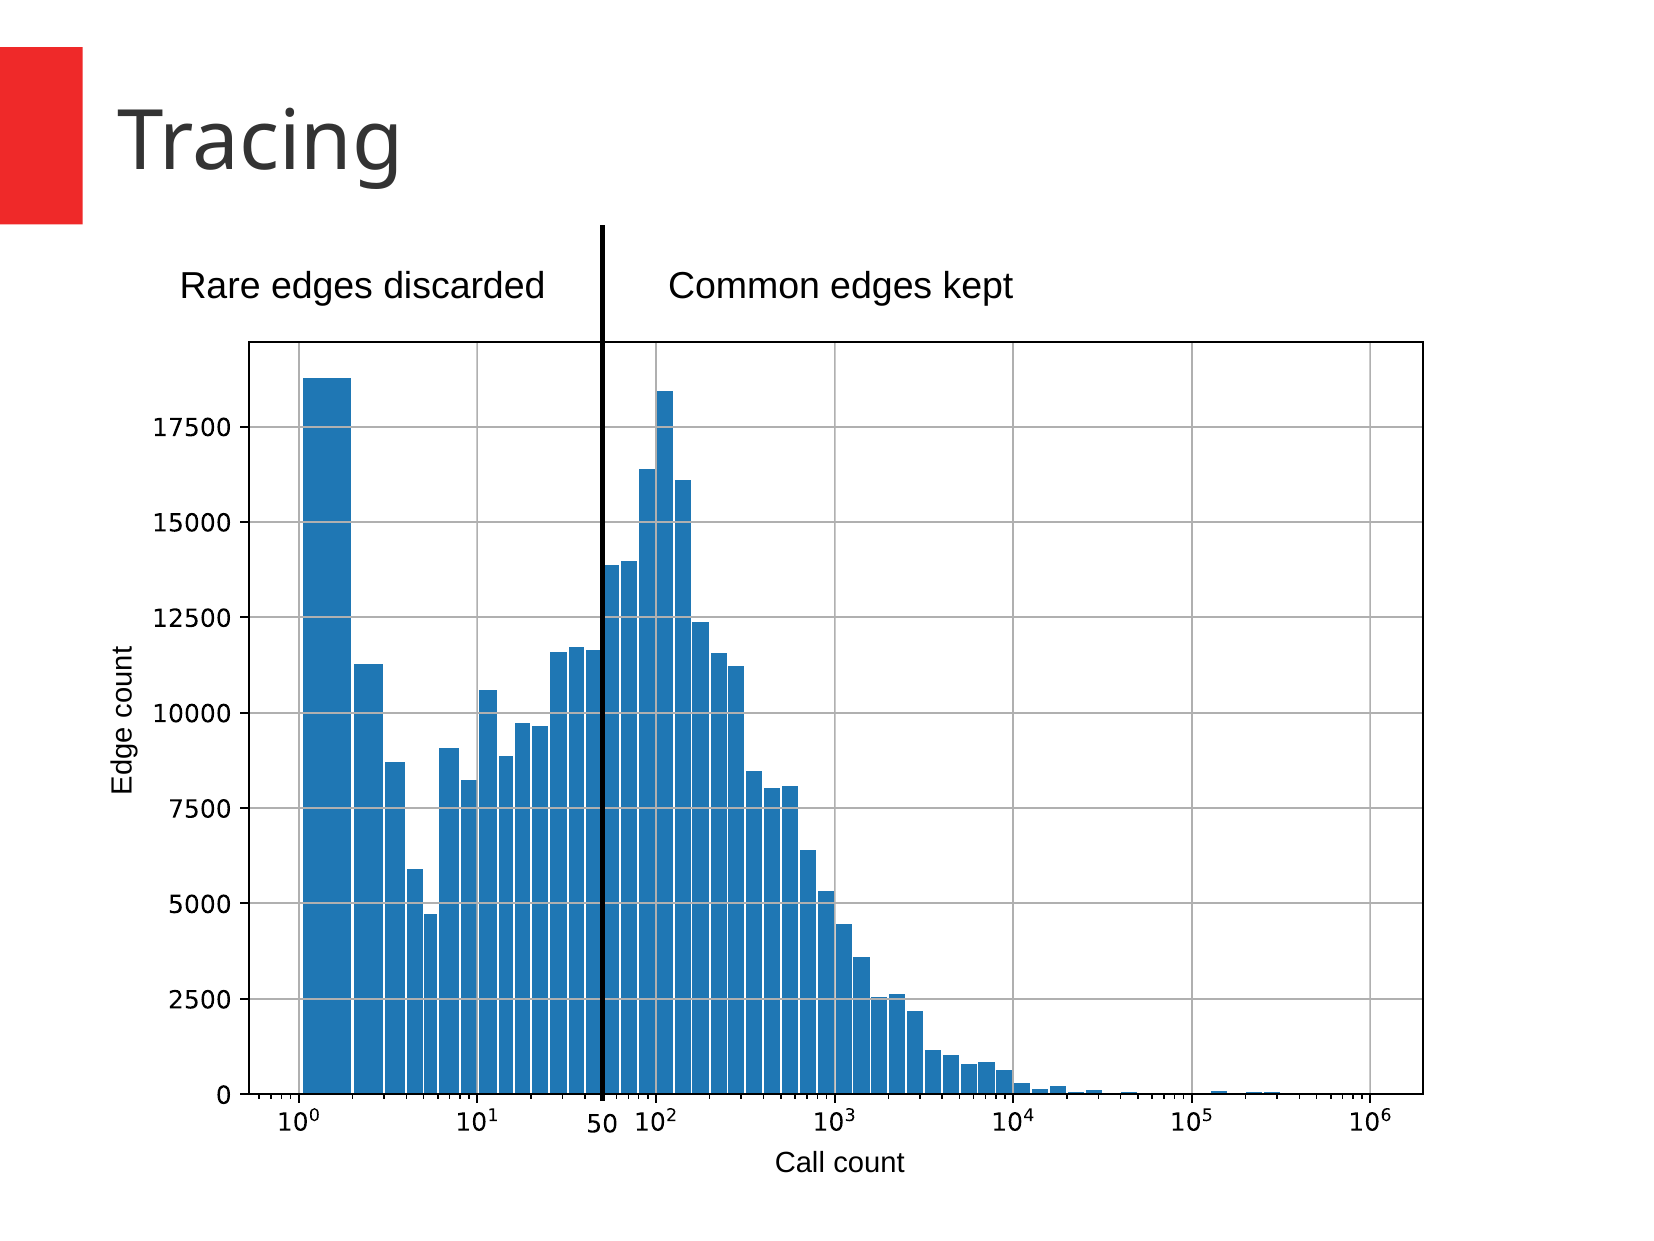

# Tracing
Rare edges discarded
Common edges kept
Edge count
12
Call count